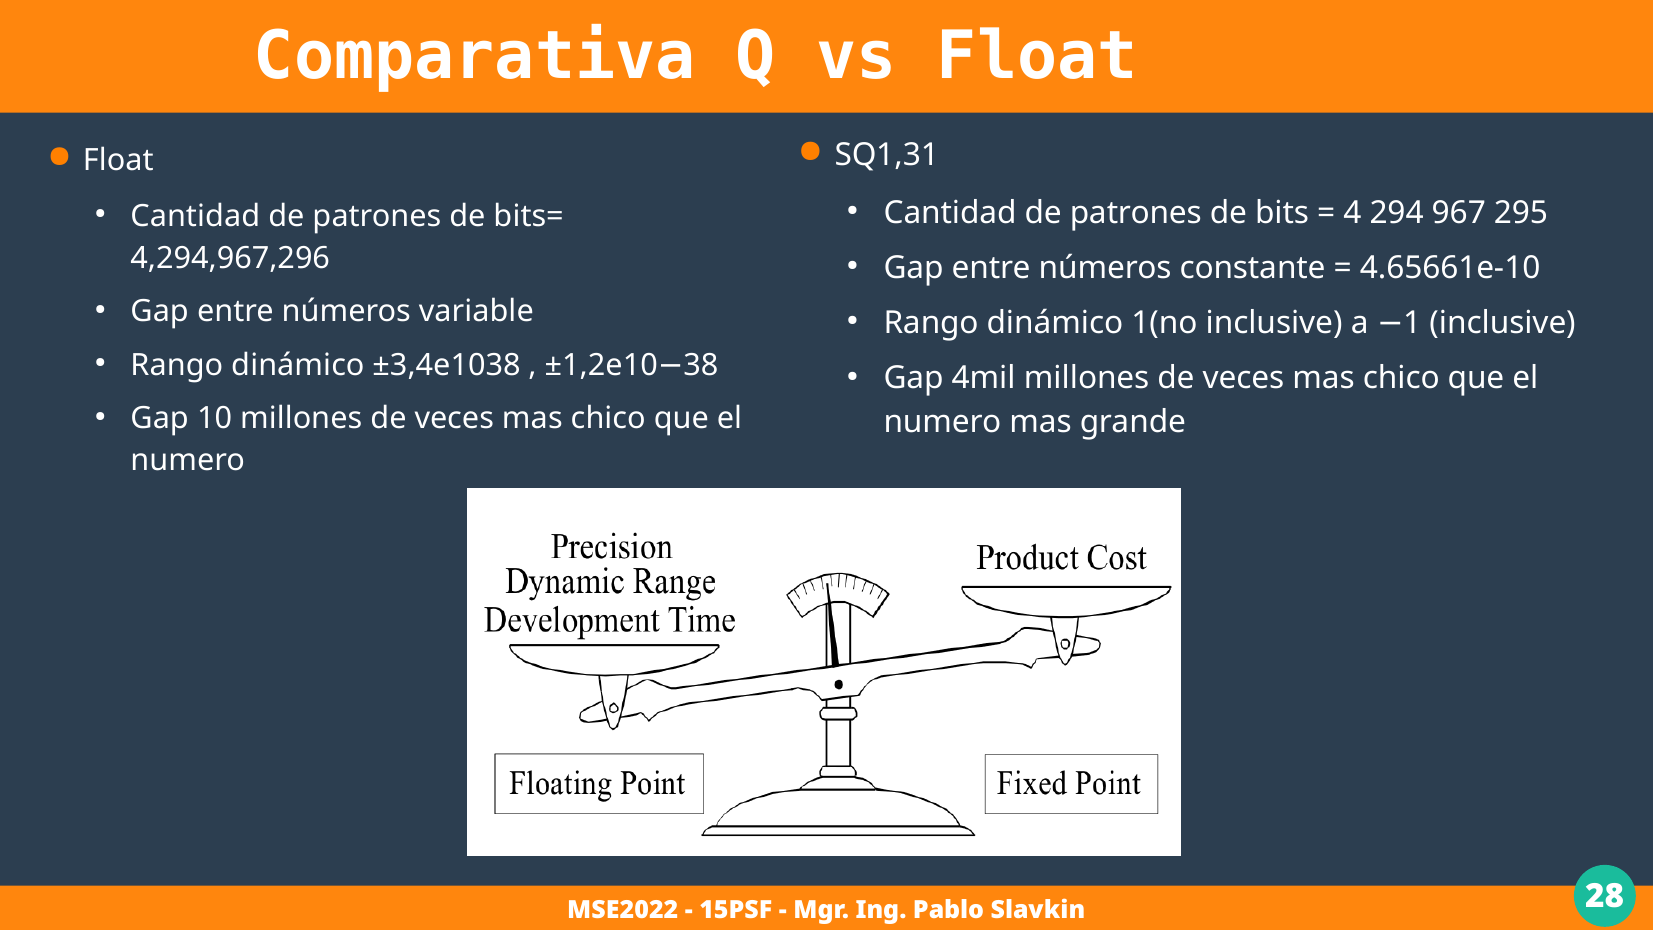

# Comparativa Q vs Float
SQ1,31
Cantidad de patrones de bits = 4 294 967 295
Gap entre números constante = 4.65661e-10
Rango dinámico 1(no inclusive) a −1 (inclusive)
Gap 4mil millones de veces mas chico que el numero mas grande
Float
Cantidad de patrones de bits= 4,294,967,296
Gap entre números variable
Rango dinámico ±3,4e1038 , ±1,2e10−38
Gap 10 millones de veces mas chico que el numero
MSE2022 - 15PSF - Mgr. Ing. Pablo Slavkin